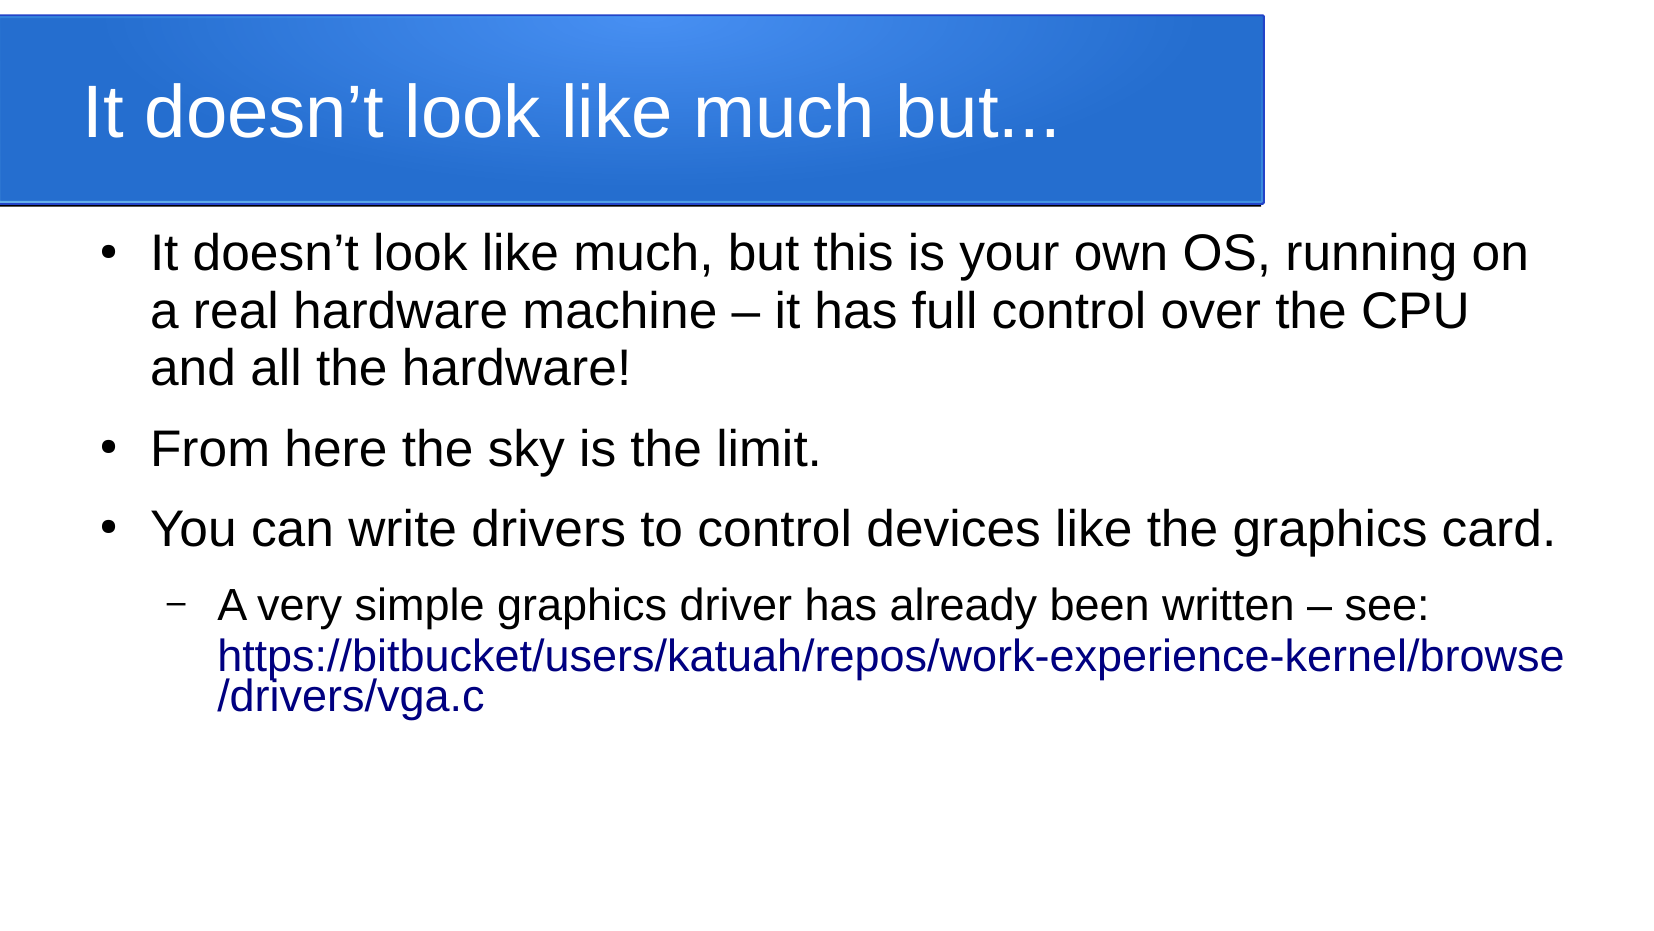

# It doesn’t look like much but...
It doesn’t look like much, but this is your own OS, running on a real hardware machine – it has full control over the CPU and all the hardware!
From here the sky is the limit.
You can write drivers to control devices like the graphics card.
A very simple graphics driver has already been written – see: https://bitbucket/users/katuah/repos/work-experience-kernel/browse/drivers/vga.c